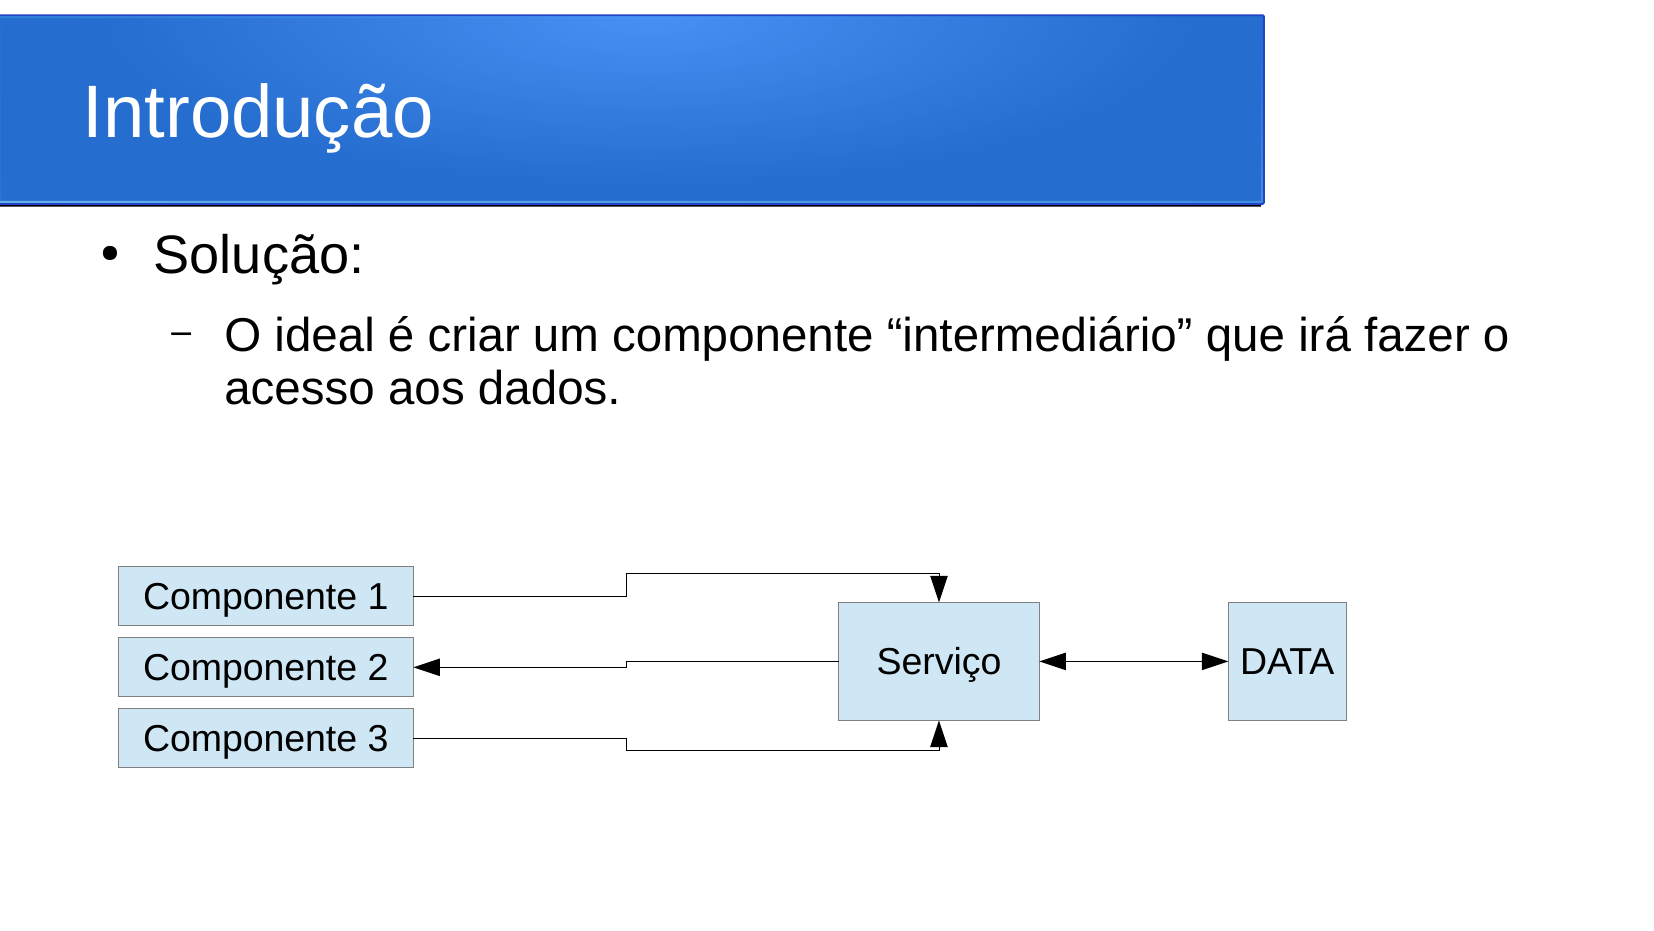

# Introdução
Solução:
O ideal é criar um componente “intermediário” que irá fazer o acesso aos dados.
Componente 1
Serviço
DATA
Componente 2
Componente 3